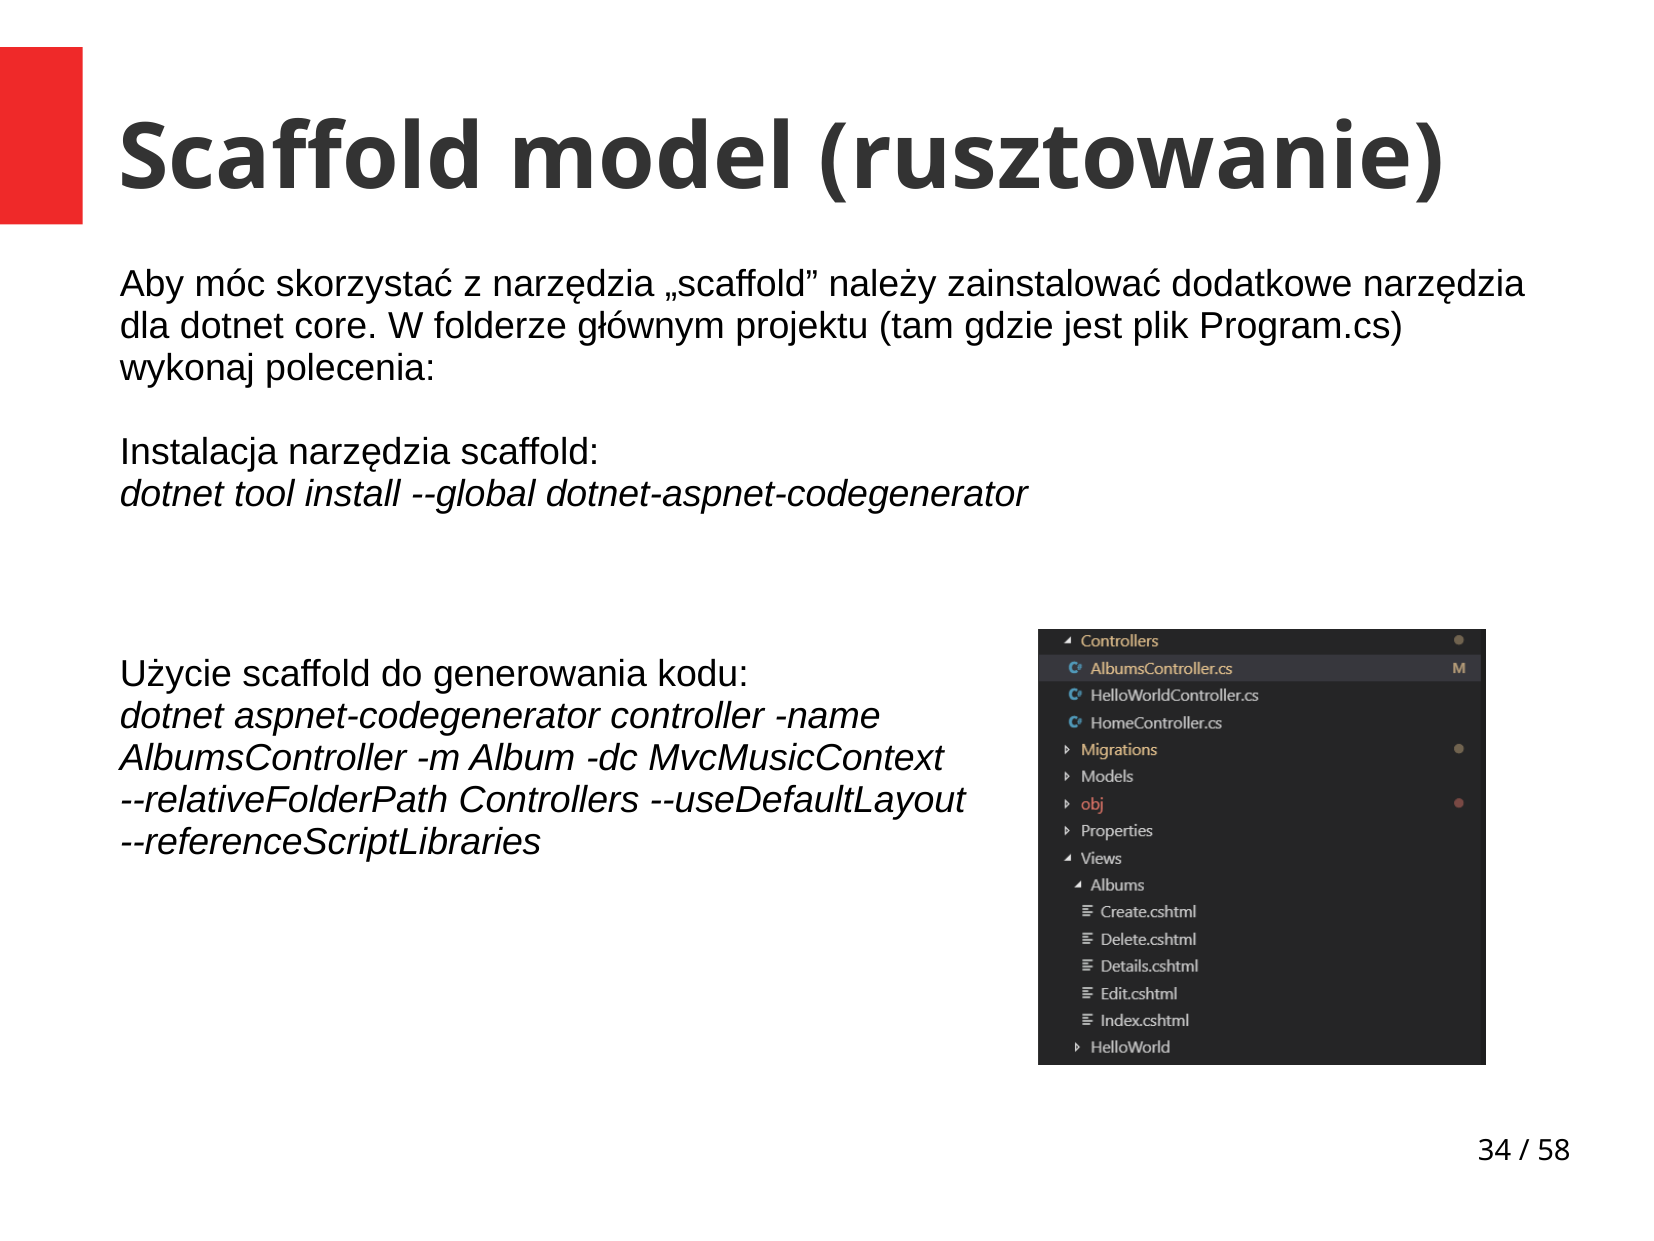

# Scaffold model (rusztowanie)
Aby móc skorzystać z narzędzia „scaffold” należy zainstalować dodatkowe narzędzia dla dotnet core. W folderze głównym projektu (tam gdzie jest plik Program.cs) wykonaj polecenia:
Instalacja narzędzia scaffold:
dotnet tool install --global dotnet-aspnet-codegenerator
Użycie scaffold do generowania kodu:
dotnet aspnet-codegenerator controller -name AlbumsController -m Album -dc MvcMusicContext
--relativeFolderPath Controllers --useDefaultLayout
--referenceScriptLibraries
34